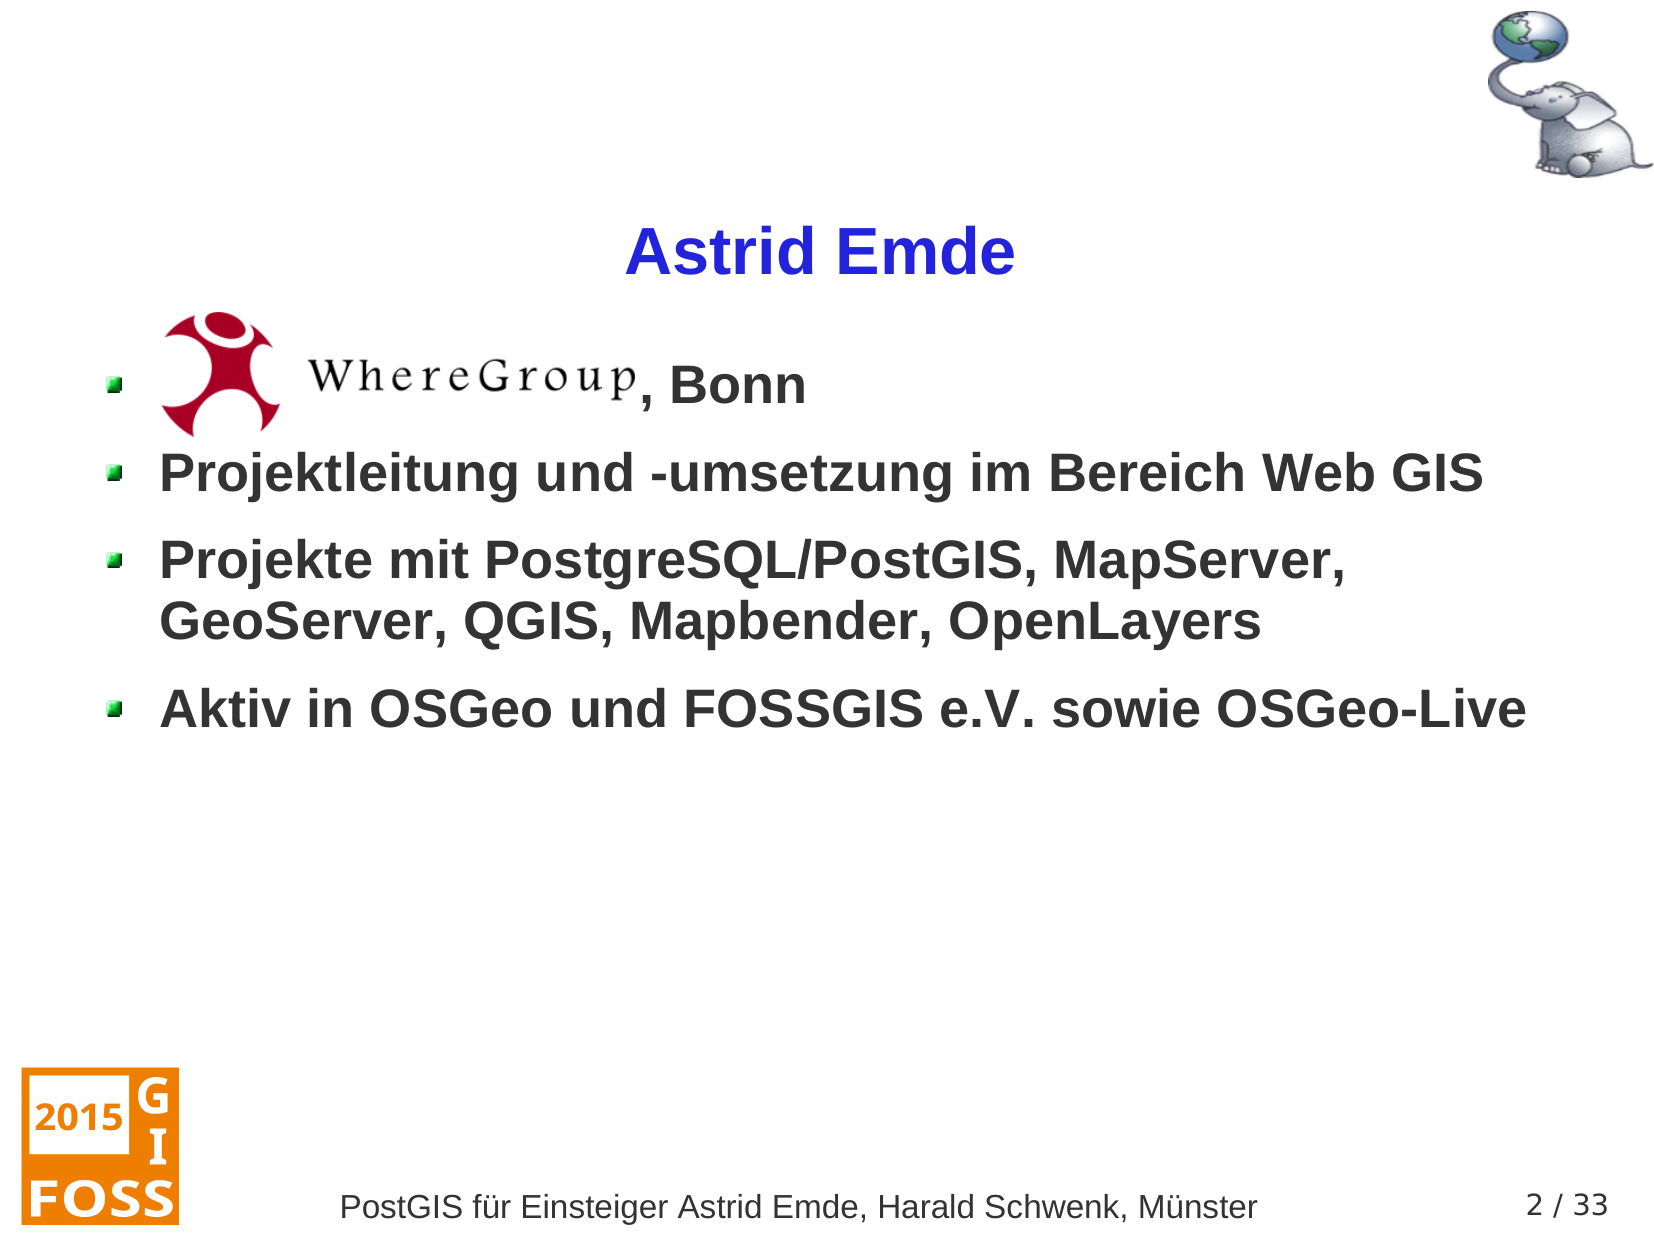

# Astrid Emde
 , Bonn
Projektleitung und -umsetzung im Bereich Web GIS
Projekte mit PostgreSQL/PostGIS, MapServer, GeoServer, QGIS, Mapbender, OpenLayers
Aktiv in OSGeo und FOSSGIS e.V. sowie OSGeo-Live